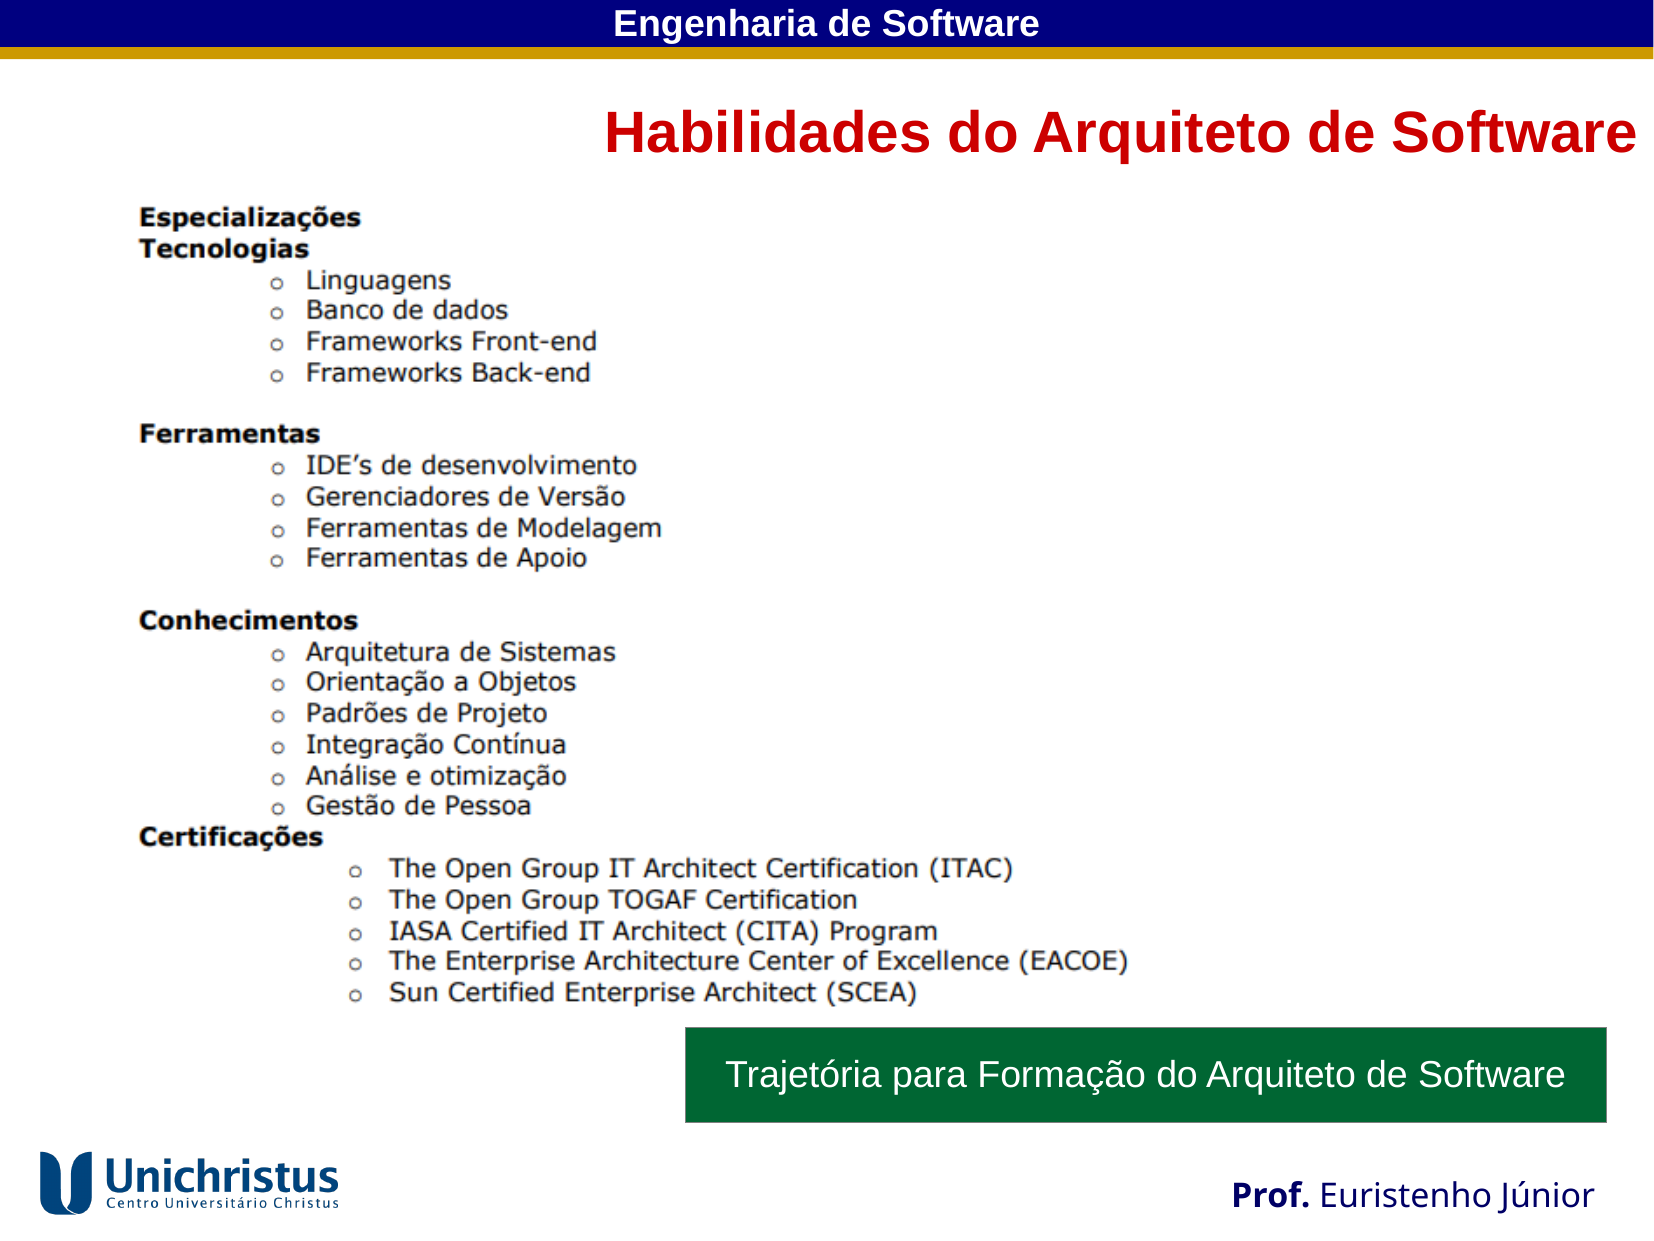

Engenharia de Software
Habilidades do Arquiteto de Software
Trajetória para Formação do Arquiteto de Software
Prof. Euristenho Júnior